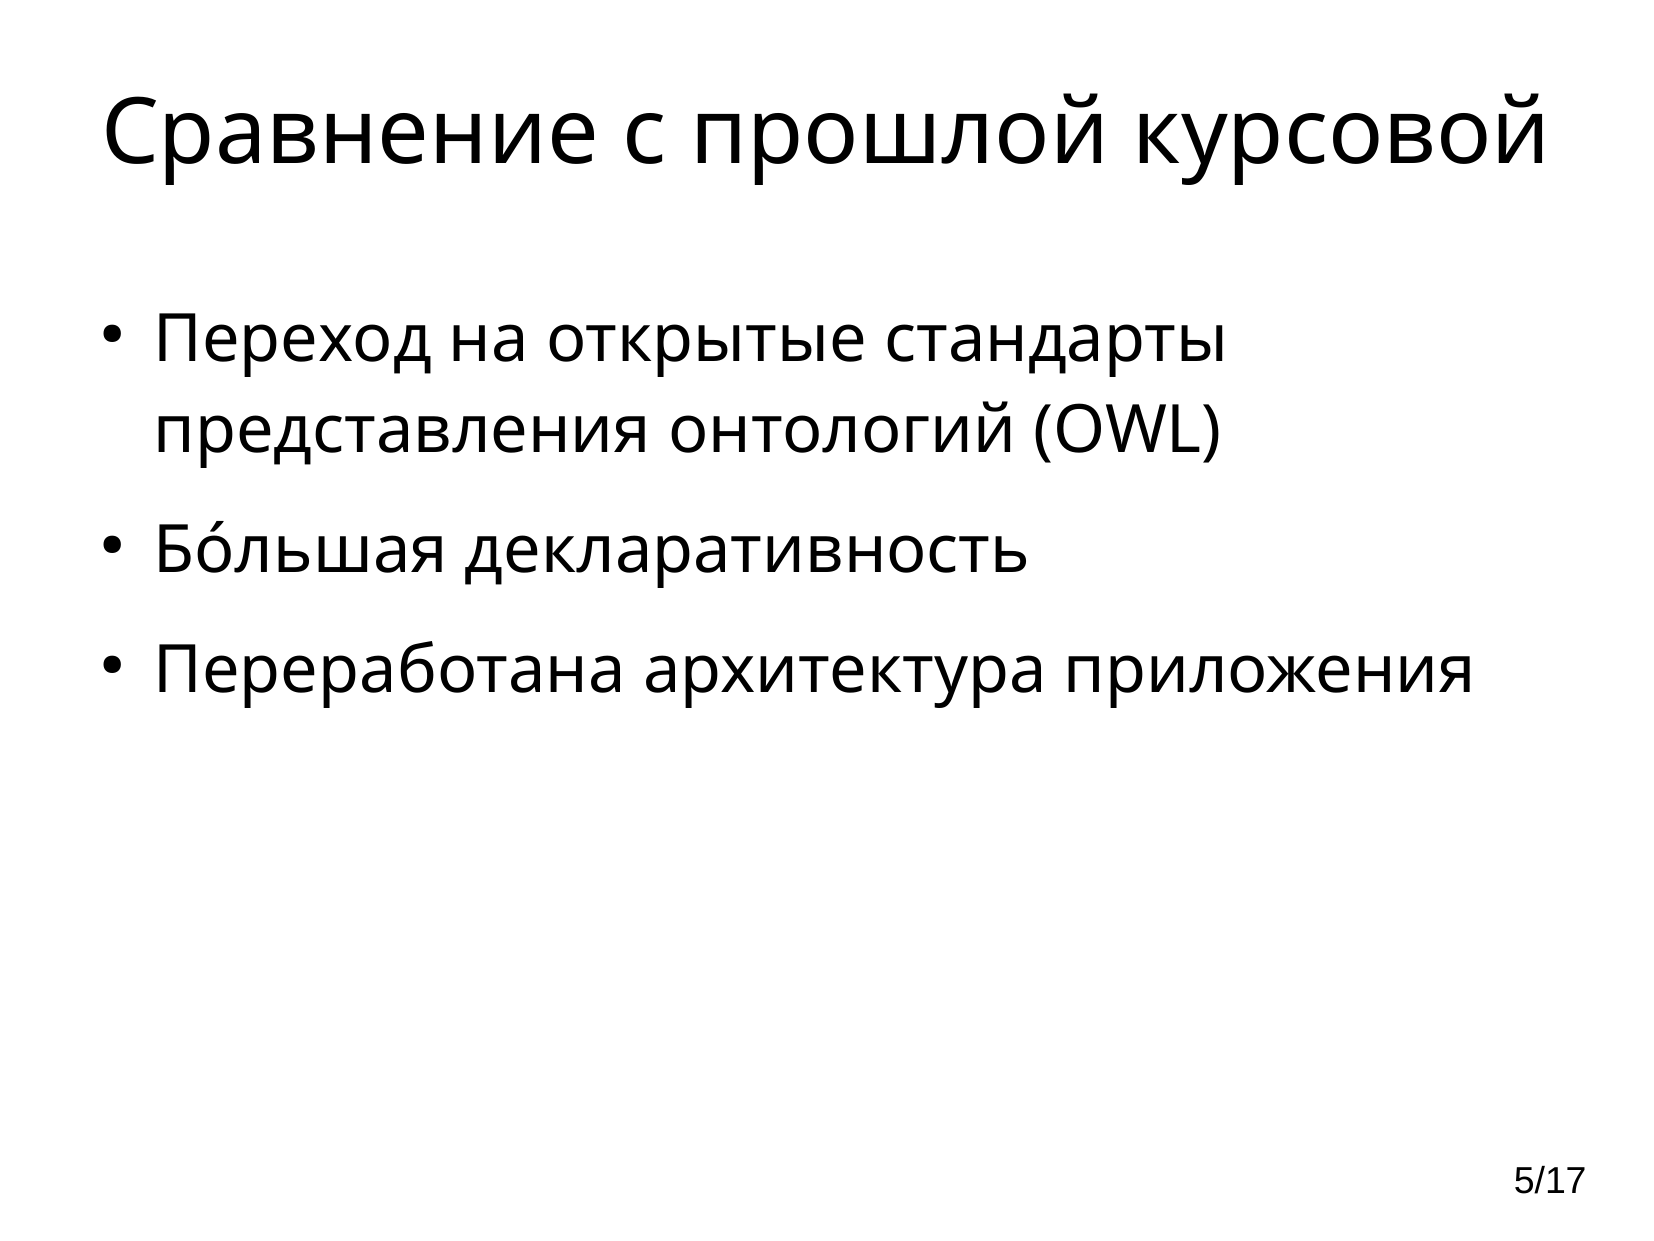

# Сравнение с прошлой курсовой
Переход на открытые стандарты представления онтологий (OWL)
Бóльшая декларативность
Переработана архитектура приложения